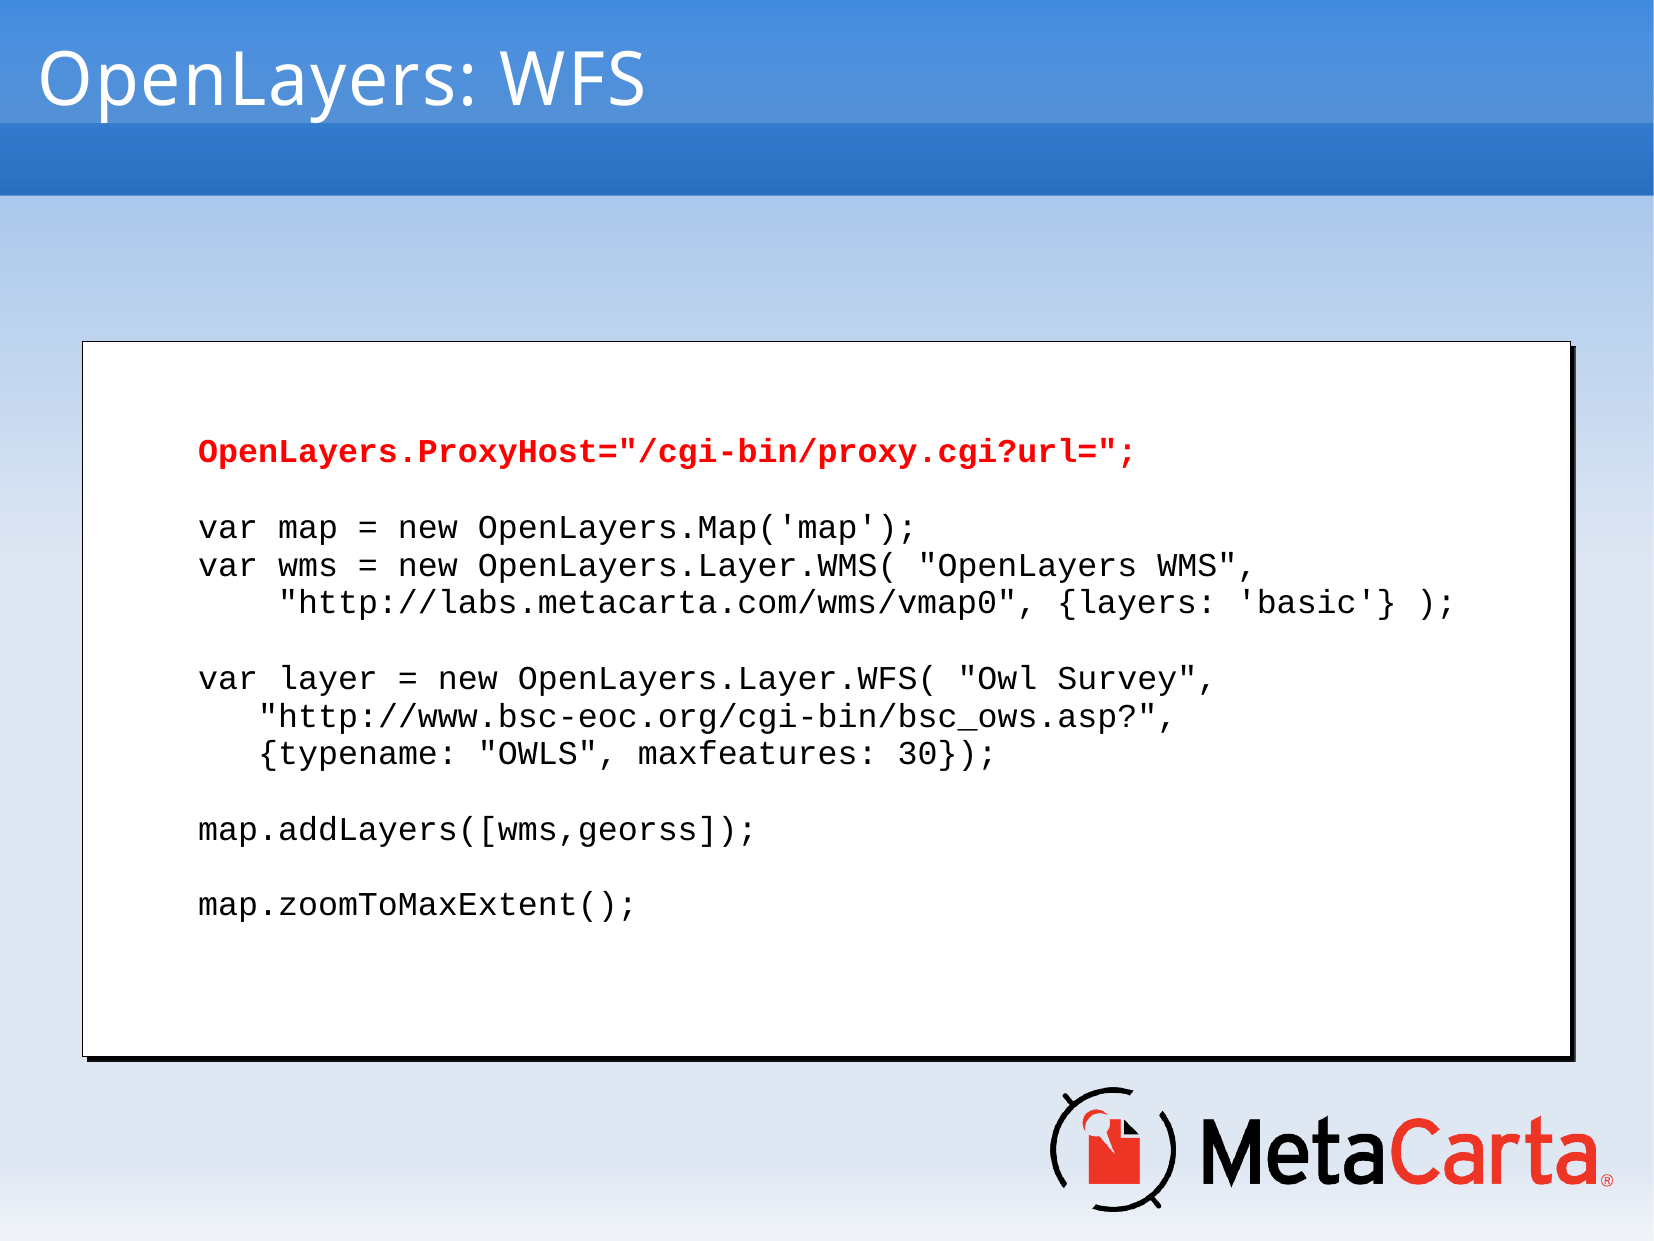

# OpenLayers: WFS
 OpenLayers.ProxyHost="/cgi-bin/proxy.cgi?url=";
 var map = new OpenLayers.Map('map');
 var wms = new OpenLayers.Layer.WMS( "OpenLayers WMS",
 "http://labs.metacarta.com/wms/vmap0", {layers: 'basic'} );
 var layer = new OpenLayers.Layer.WFS( "Owl Survey",
 "http://www.bsc-eoc.org/cgi-bin/bsc_ows.asp?",
 {typename: "OWLS", maxfeatures: 30});
 map.addLayers([wms,georss]);
 map.zoomToMaxExtent();